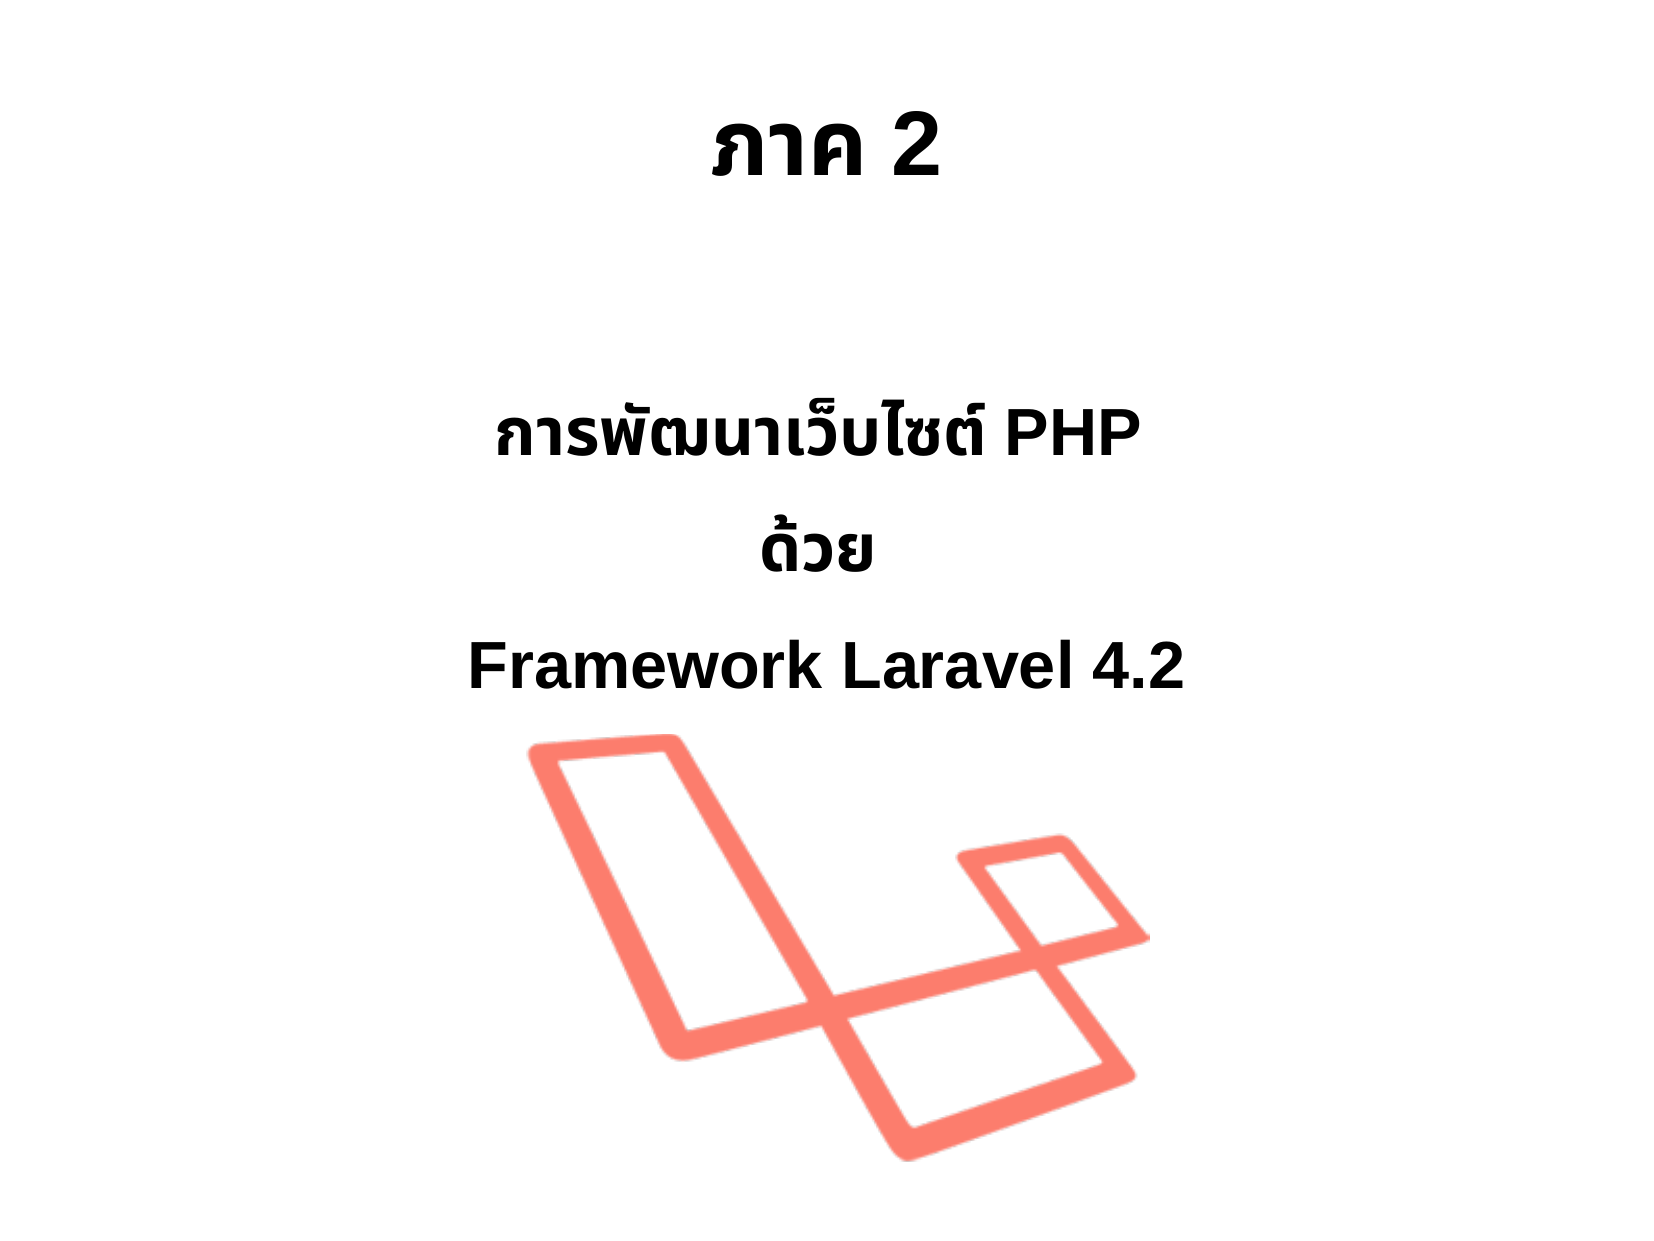

# ภาค 2
การพัฒนาเว็บไซต์ PHP
ด้วย
Framework Laravel 4.2